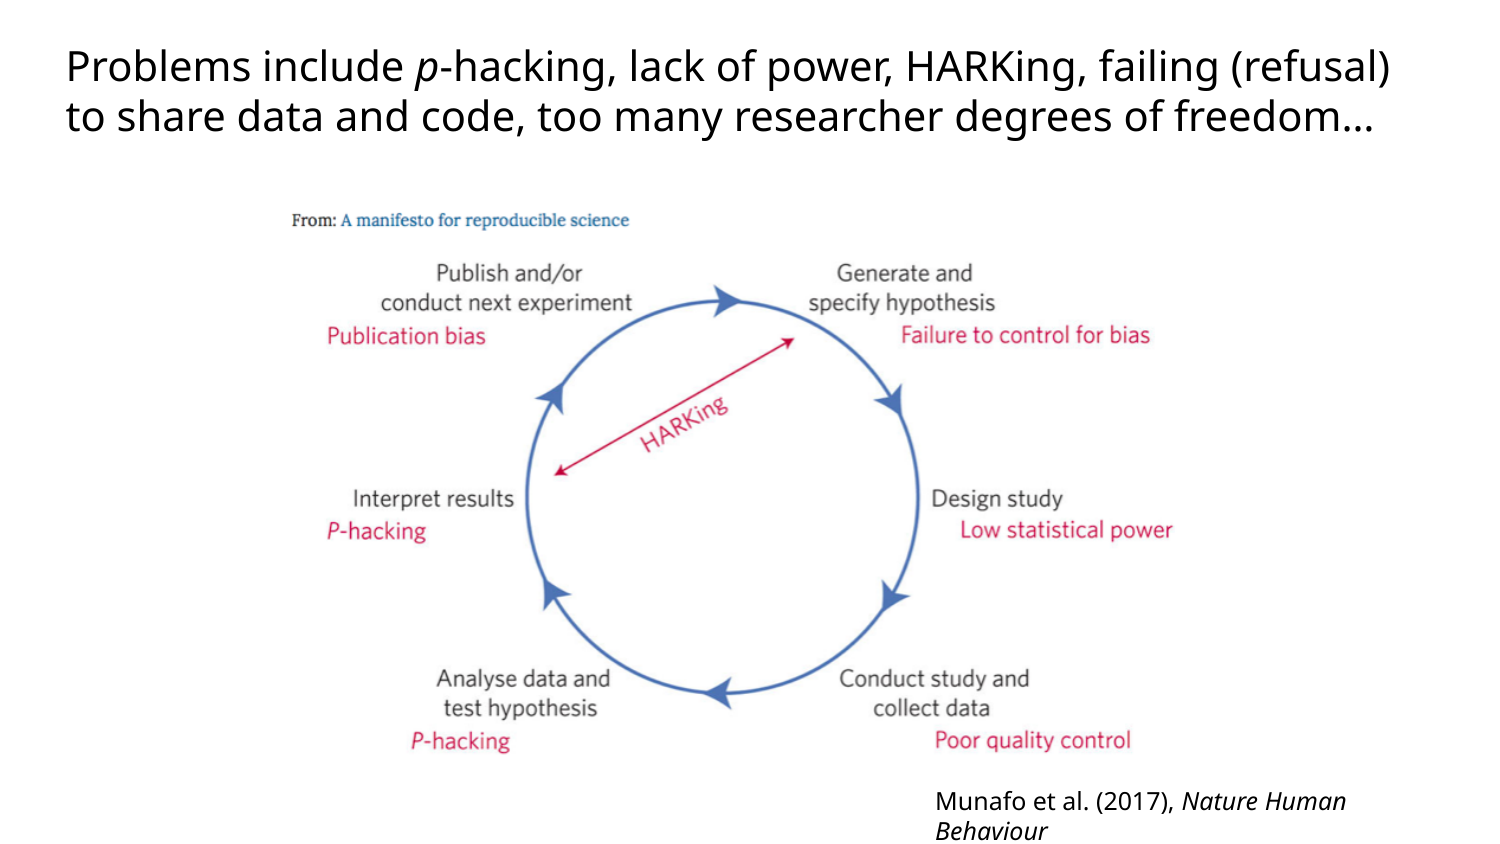

Problems include p-hacking, lack of power, HARKing, failing (refusal) to share data and code, too many researcher degrees of freedom…
Munafo et al. (2017), Nature Human Behaviour